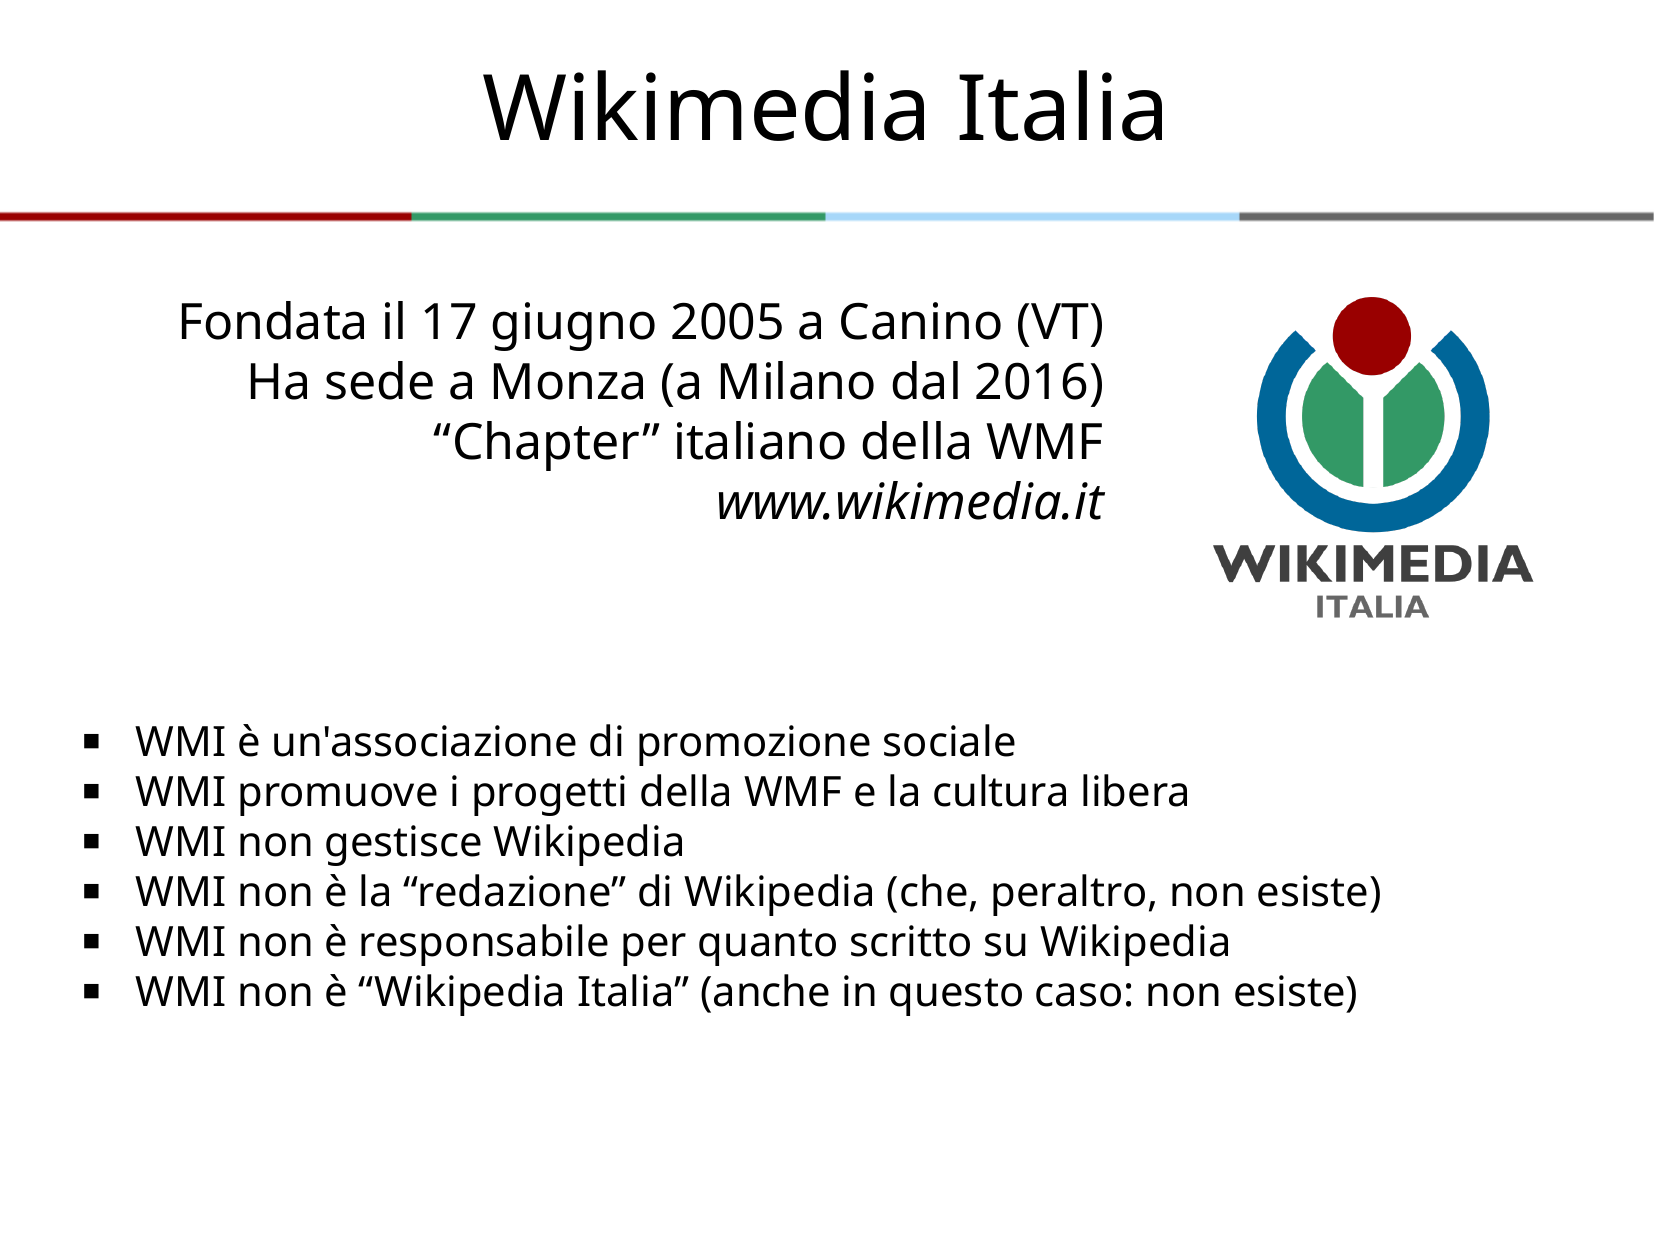

Wikimedia Italia
Fondata il 17 giugno 2005 a Canino (VT)
Ha sede a Monza (a Milano dal 2016)
“Chapter” italiano della WMF
www.wikimedia.it
WMI è un'associazione di promozione sociale
WMI promuove i progetti della WMF e la cultura libera
WMI non gestisce Wikipedia
WMI non è la “redazione” di Wikipedia (che, peraltro, non esiste)
WMI non è responsabile per quanto scritto su Wikipedia
WMI non è “Wikipedia Italia” (anche in questo caso: non esiste)